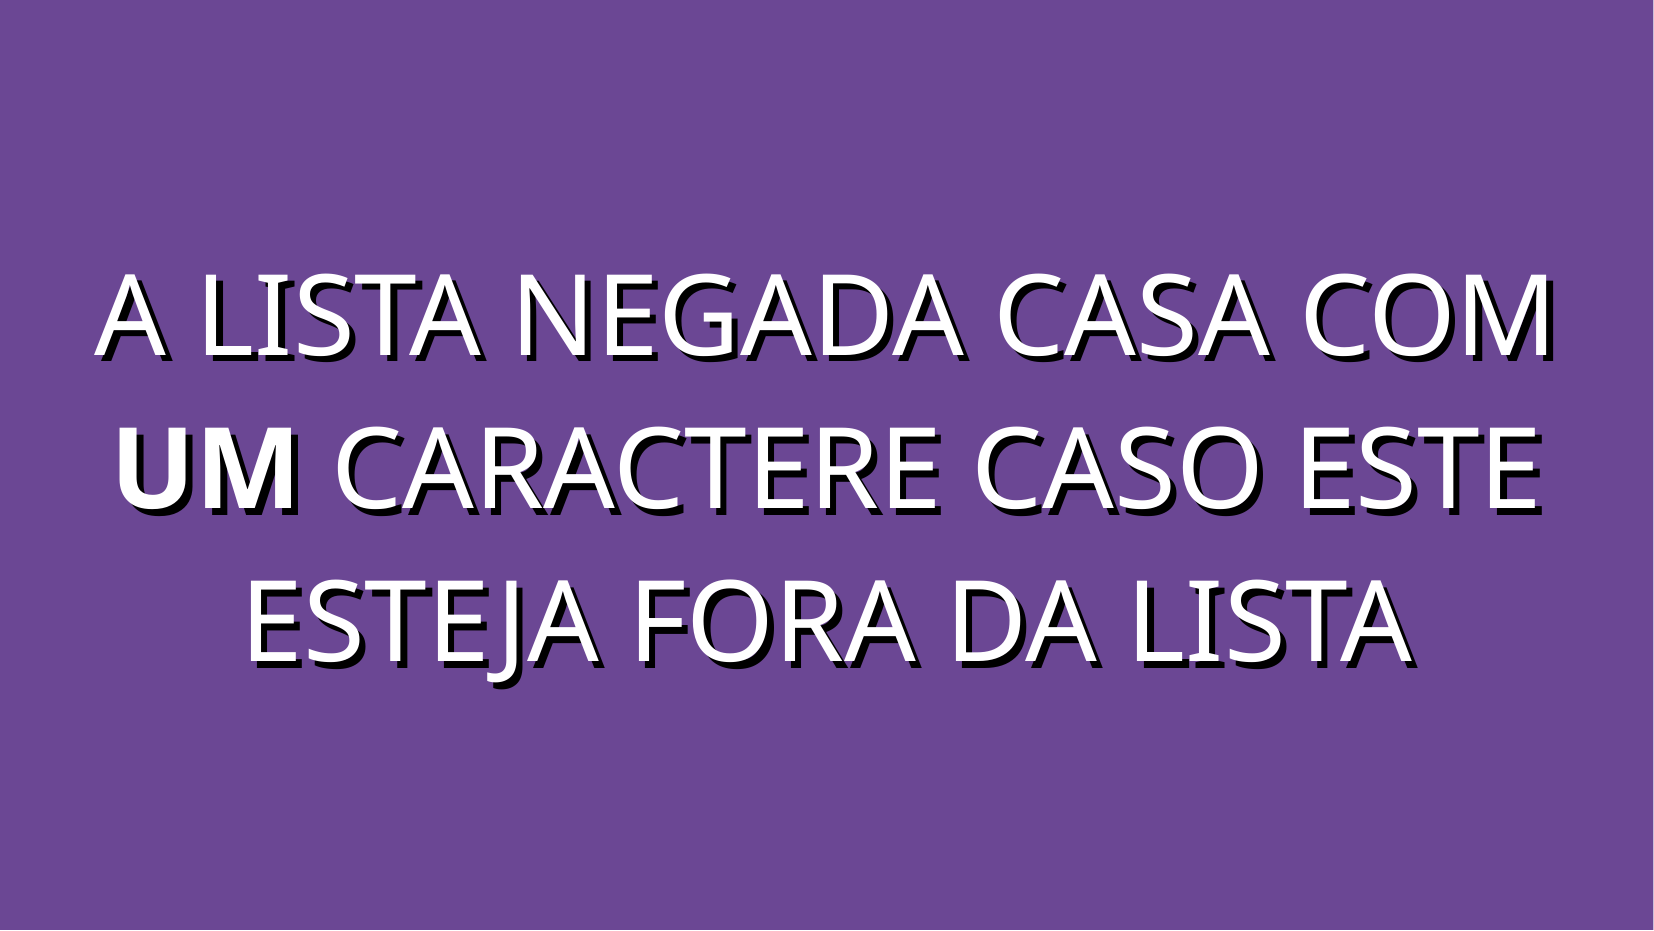

# A LISTA NEGADA CASA COM UM CARACTERE CASO ESTE ESTEJA FORA DA LISTA